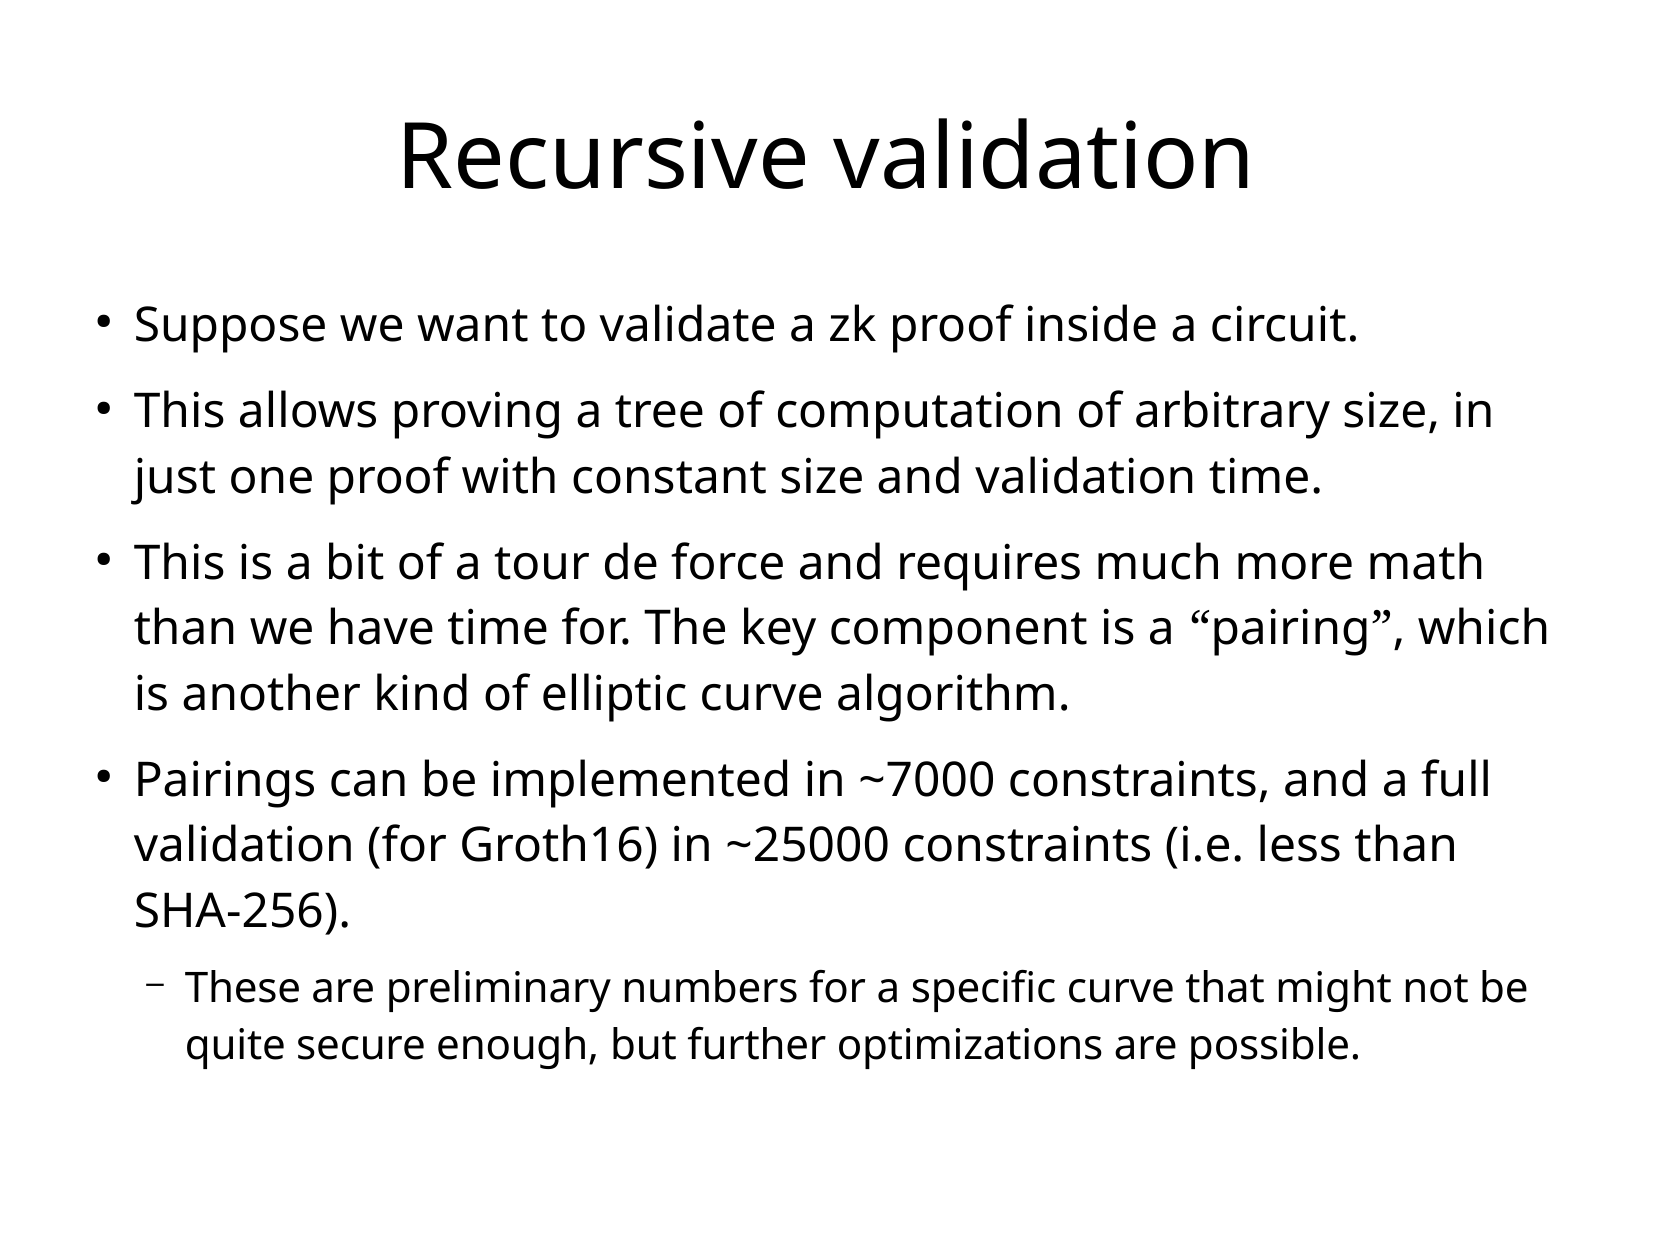

# Recursive validation
Suppose we want to validate a zk proof inside a circuit.
This allows proving a tree of computation of arbitrary size, in just one proof with constant size and validation time.
This is a bit of a tour de force and requires much more math than we have time for. The key component is a “pairing”, which is another kind of elliptic curve algorithm.
Pairings can be implemented in ~7000 constraints, and a full validation (for Groth16) in ~25000 constraints (i.e. less than SHA-256).
These are preliminary numbers for a specific curve that might not be quite secure enough, but further optimizations are possible.